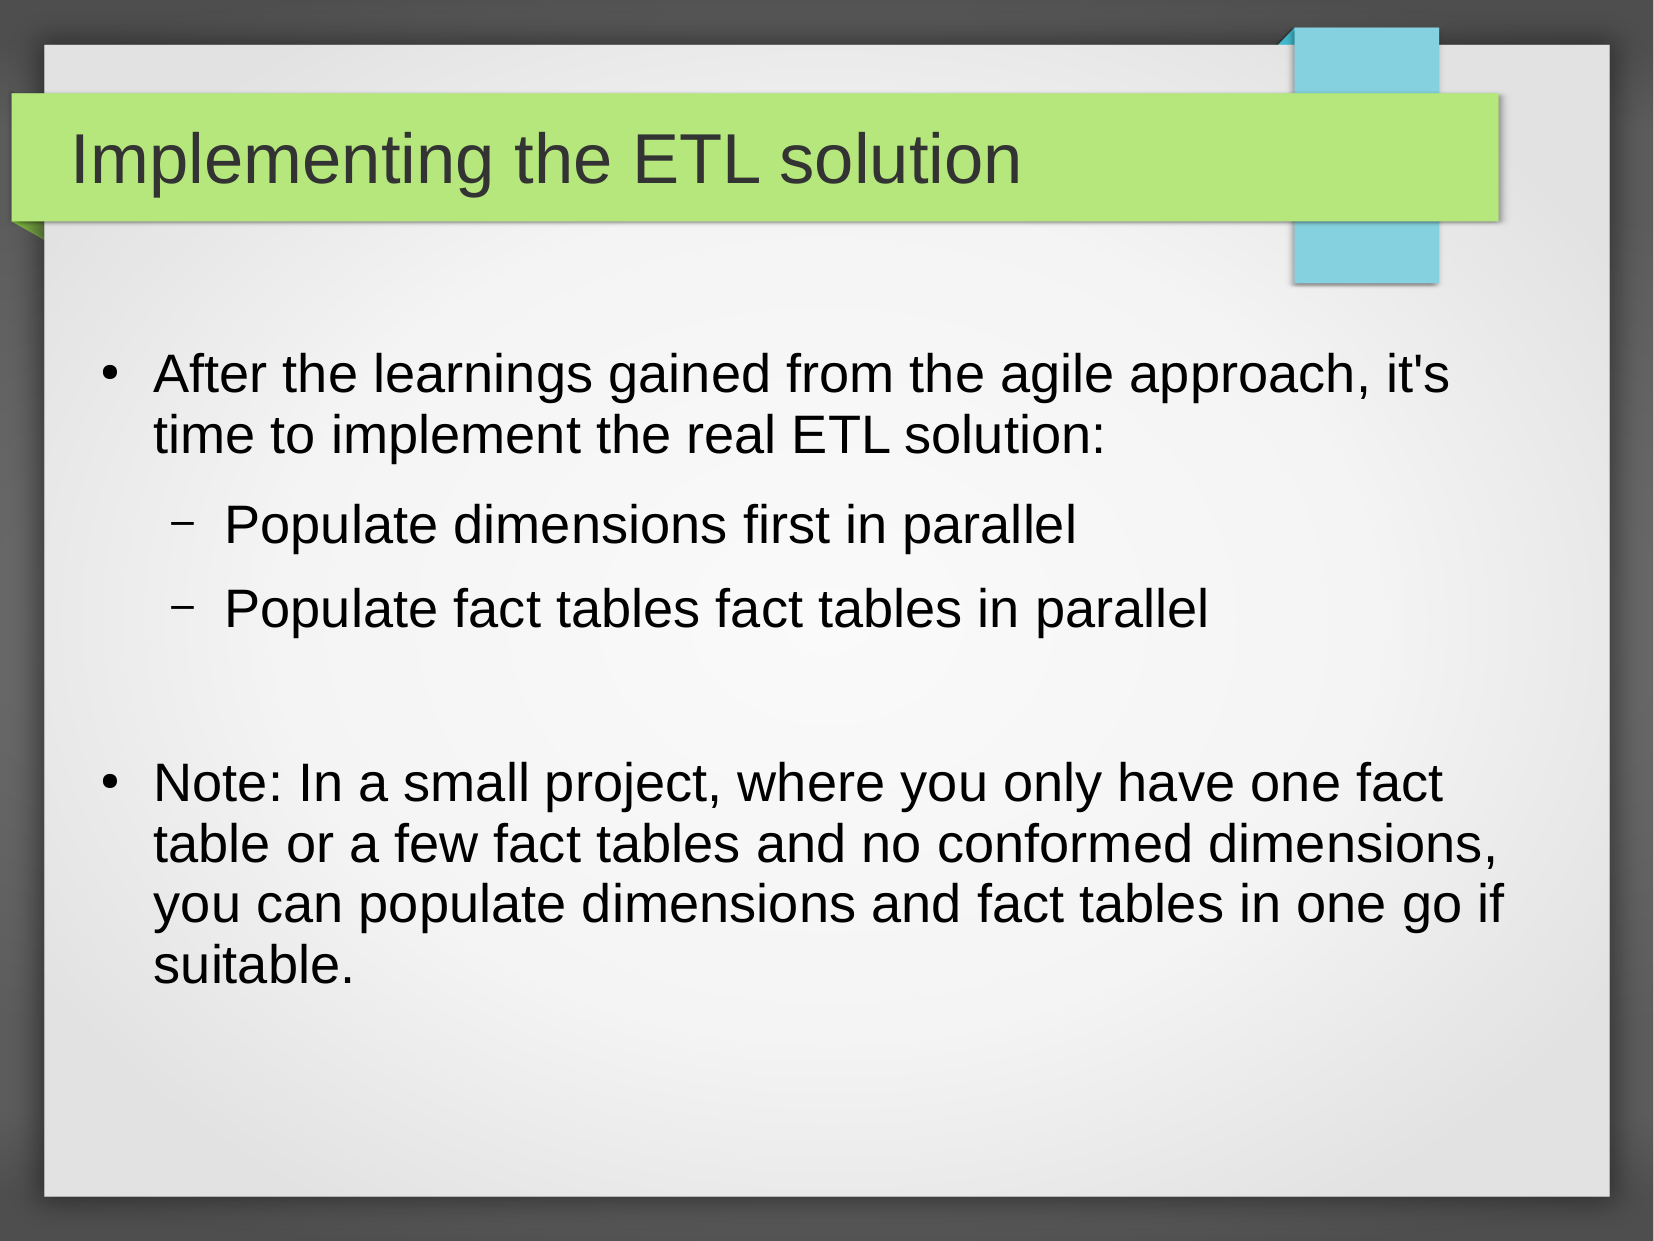

# Implementing the ETL solution
After the learnings gained from the agile approach, it's time to implement the real ETL solution:
Populate dimensions first in parallel
Populate fact tables fact tables in parallel
Note: In a small project, where you only have one fact table or a few fact tables and no conformed dimensions, you can populate dimensions and fact tables in one go if suitable.